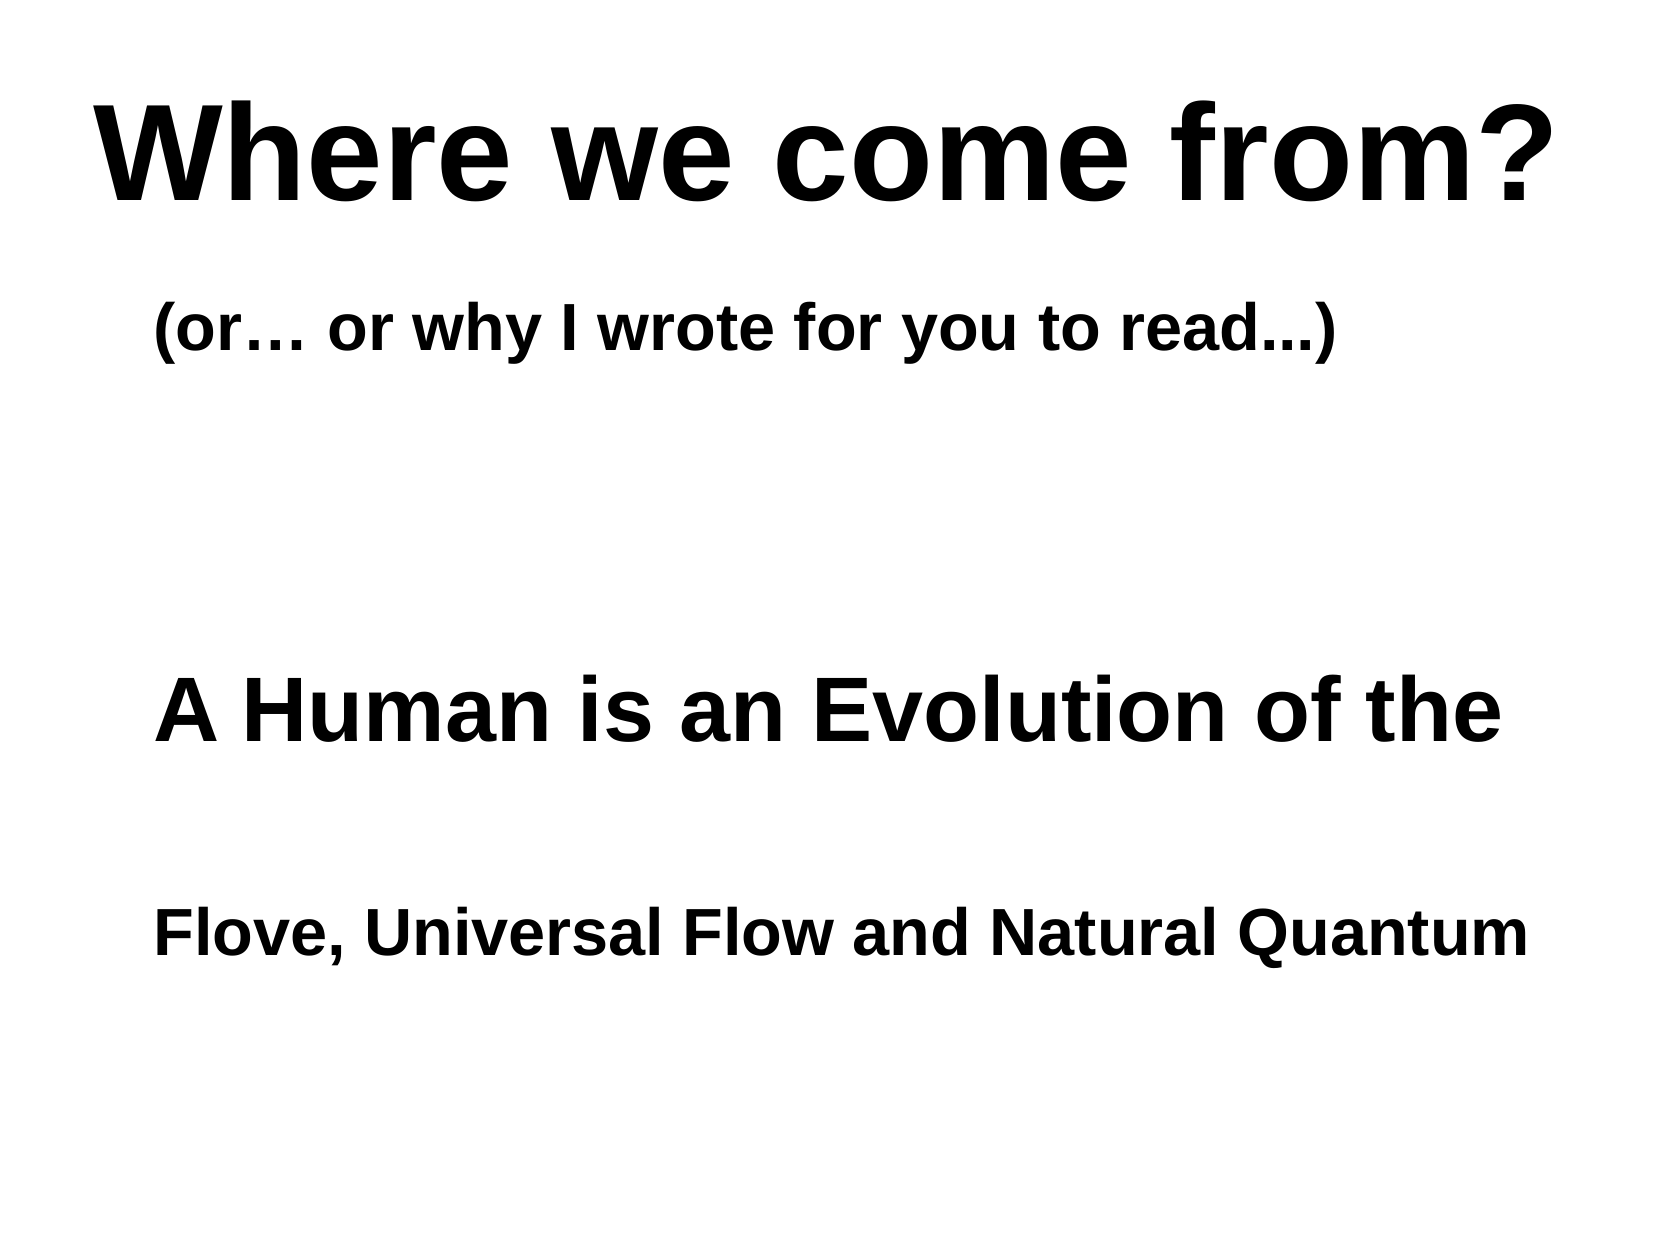

# Where we come from?
(or… or why I wrote for you to read...)
A Human is an Evolution of the
Flove, Universal Flow and Natural Quantum